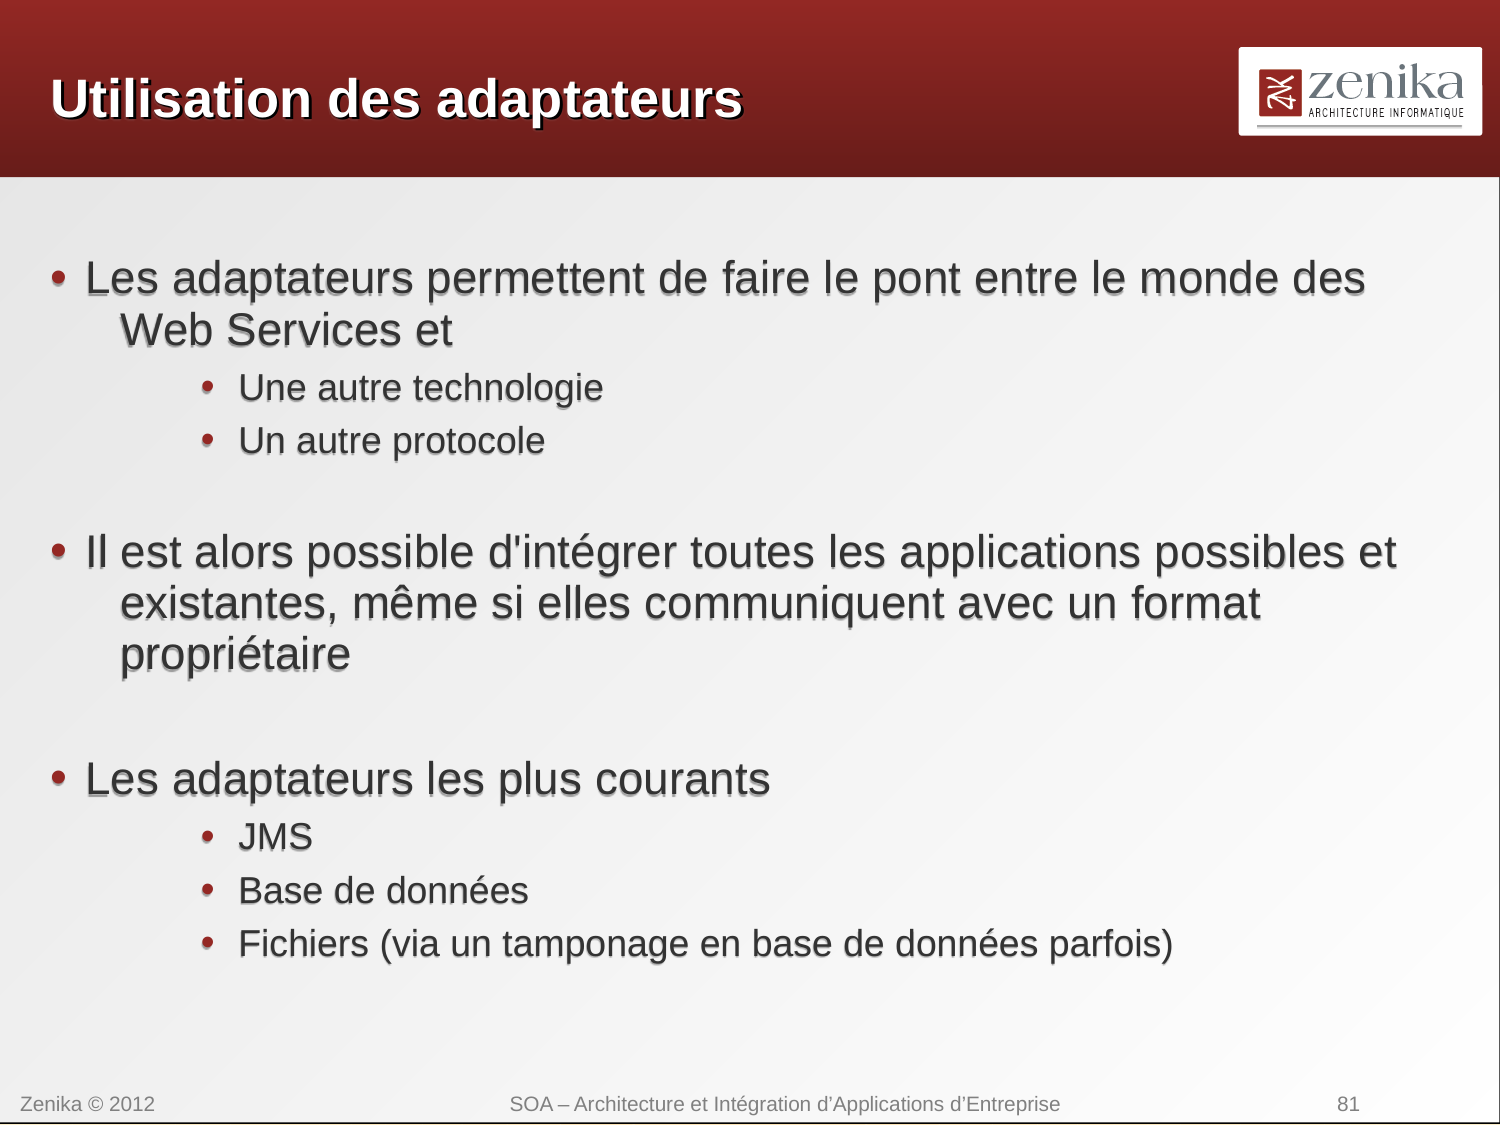

# Utilisation des adaptateurs
Les adaptateurs permettent de faire le pont entre le monde des Web Services et
Une autre technologie
Un autre protocole
Il est alors possible d'intégrer toutes les applications possibles et existantes, même si elles communiquent avec un format propriétaire
Les adaptateurs les plus courants
JMS
Base de données
Fichiers (via un tamponage en base de données parfois)